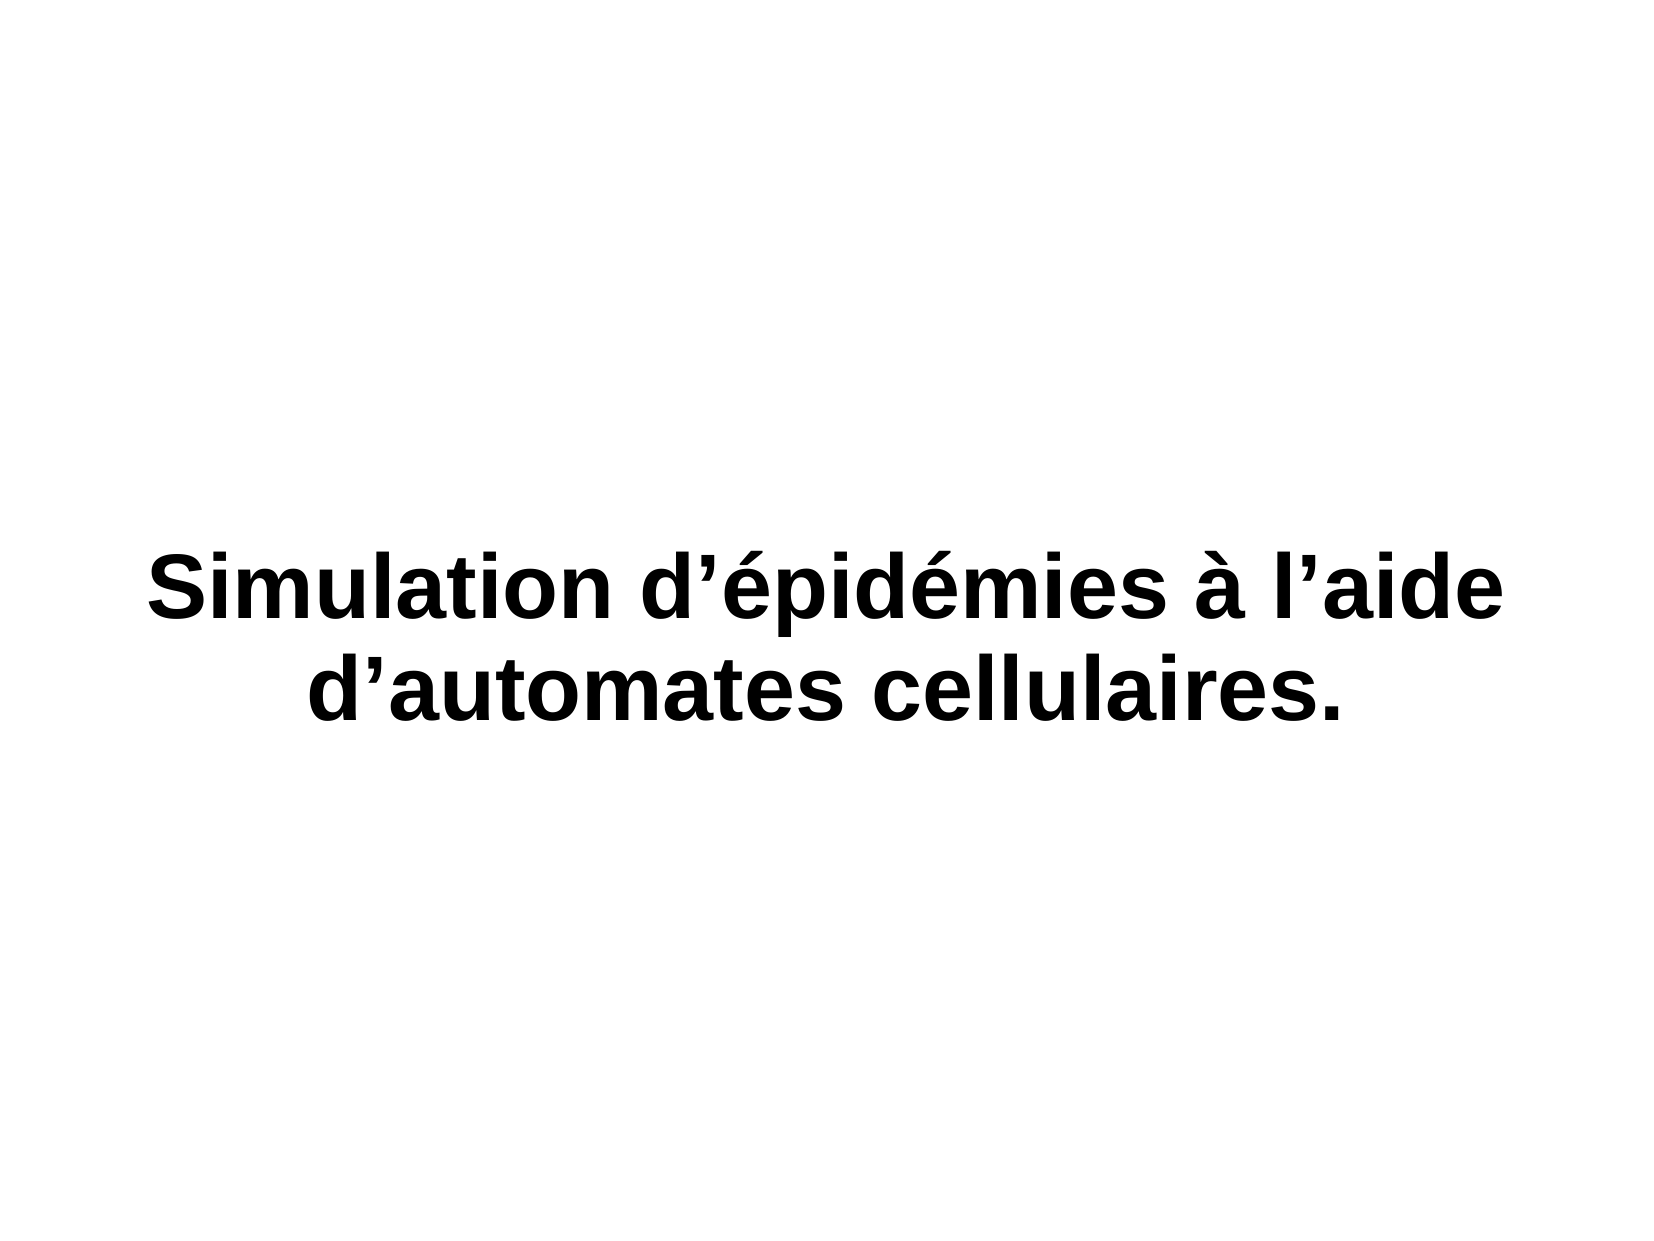

# Simulation d’épidémies à l’aide d’automates cellulaires.